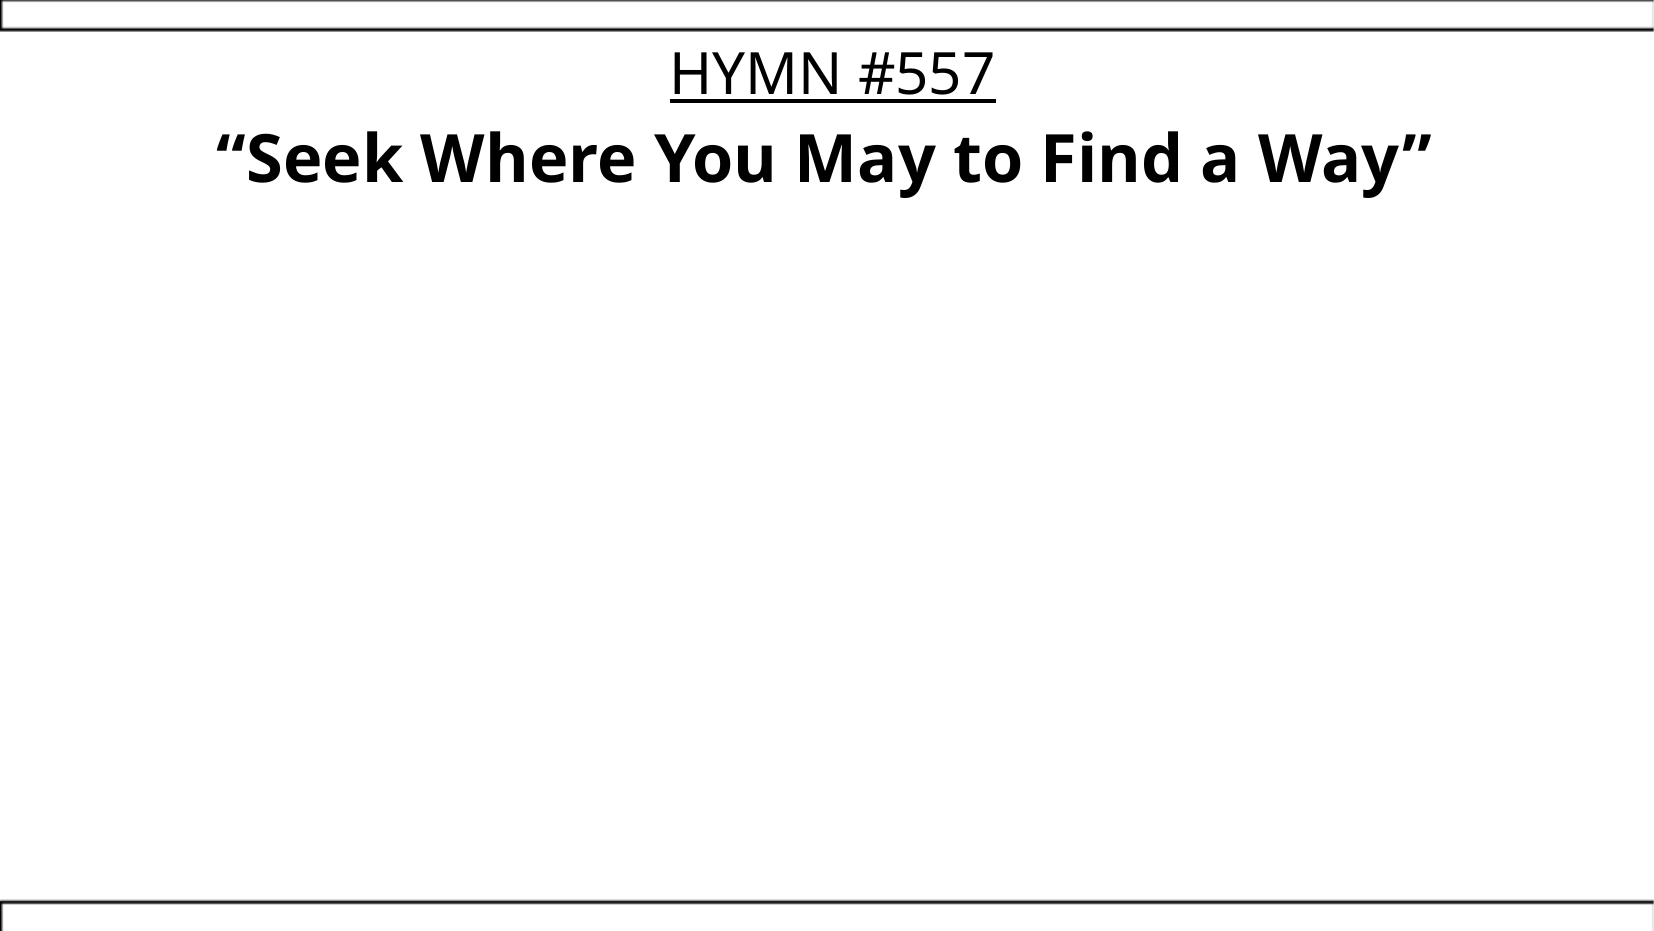

HYMN #557
“Seek Where You May to Find a Way”